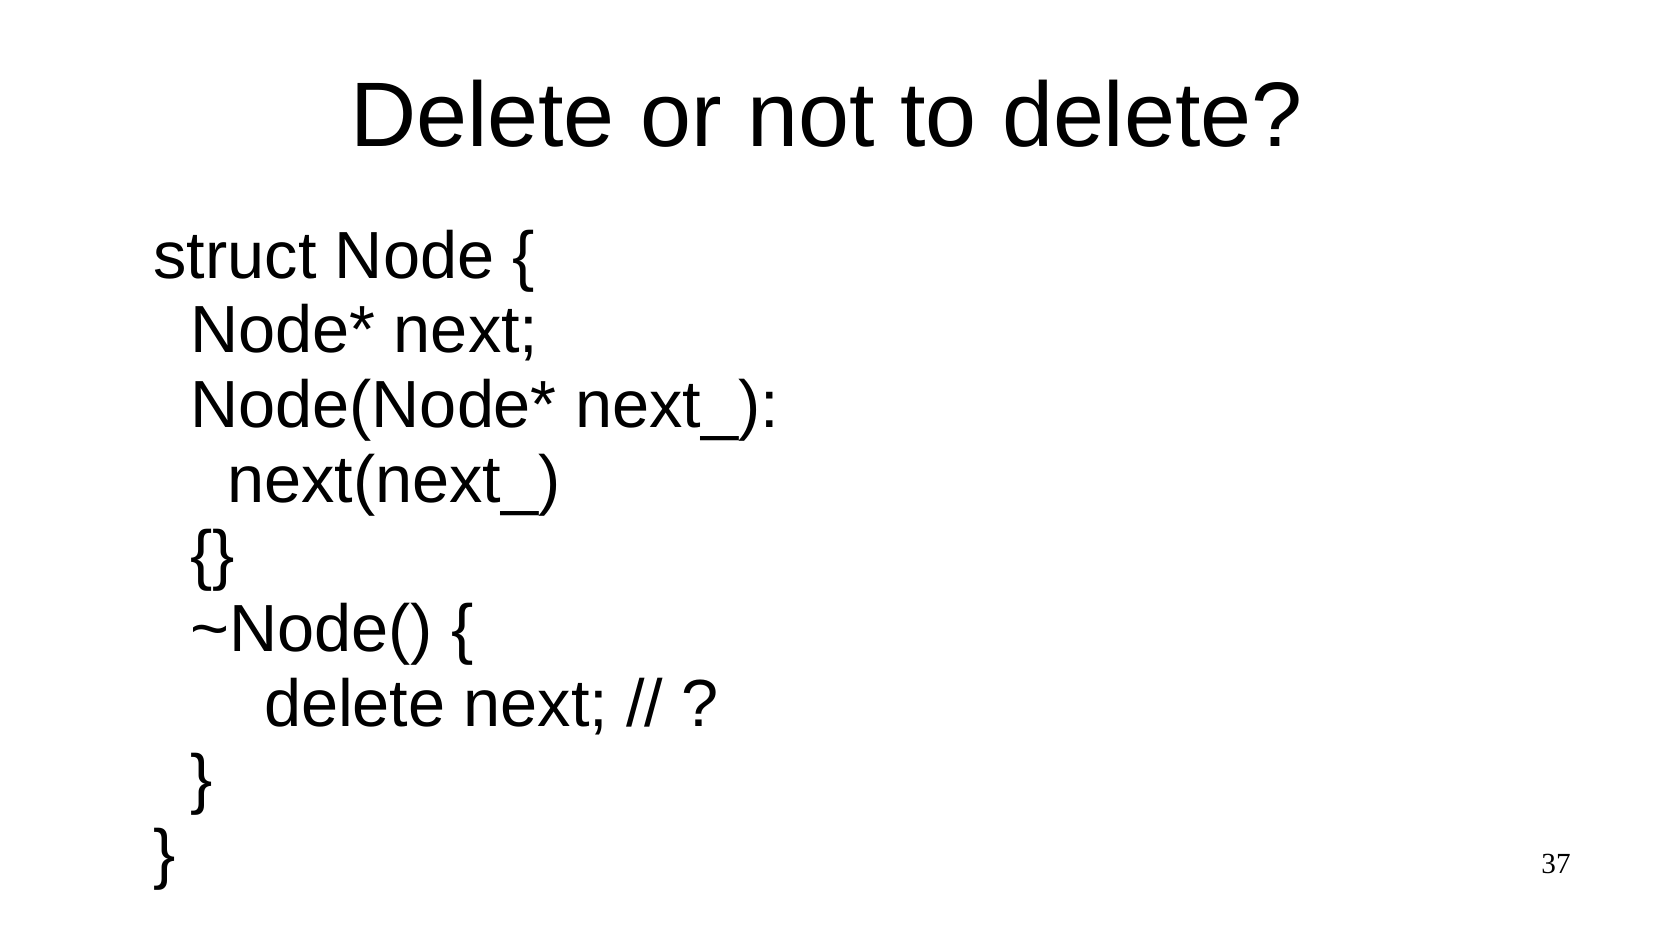

# Delete or not to delete?
struct Node {
 Node* next;
 Node(Node* next_):
 next(next_)
 {}
 ~Node() {
 delete next; // ?
 }
}
37